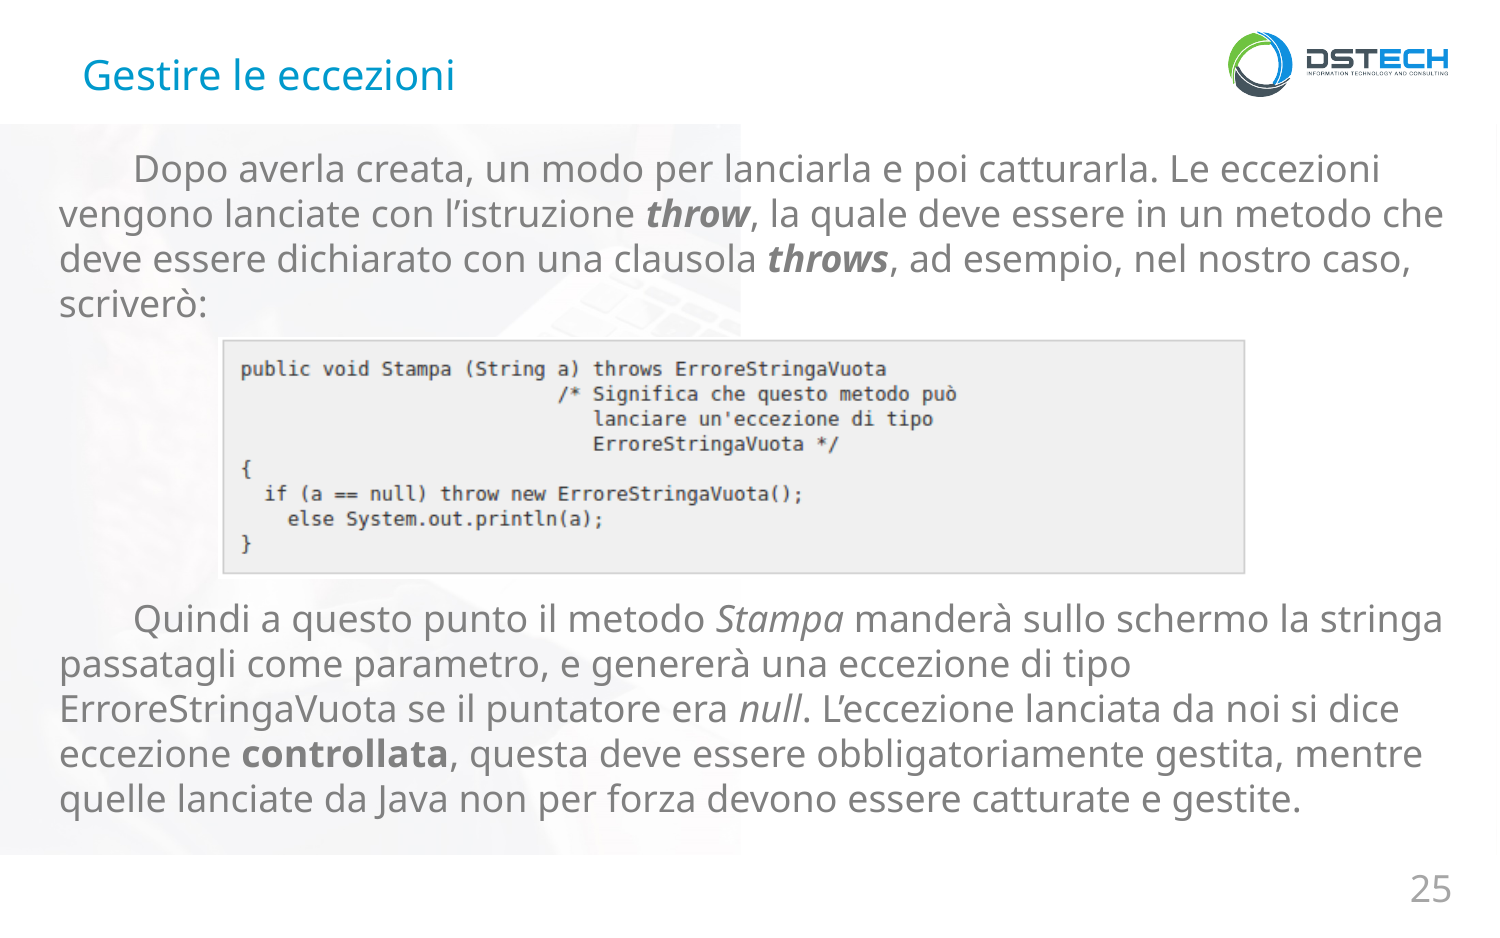

Gestire le eccezioni
	Dopo averla creata, un modo per lanciarla e poi catturarla. Le eccezioni vengono lanciate con l’istruzione throw, la quale deve essere in un metodo che deve essere dichiarato con una clausola throws, ad esempio, nel nostro caso, scriverò:
	Quindi a questo punto il metodo Stampa manderà sullo schermo la stringa passatagli come parametro, e genererà una eccezione di tipo ErroreStringaVuota se il puntatore era null. L’eccezione lanciata da noi si dice eccezione controllata, questa deve essere obbligatoriamente gestita, mentre quelle lanciate da Java non per forza devono essere catturate e gestite.
25